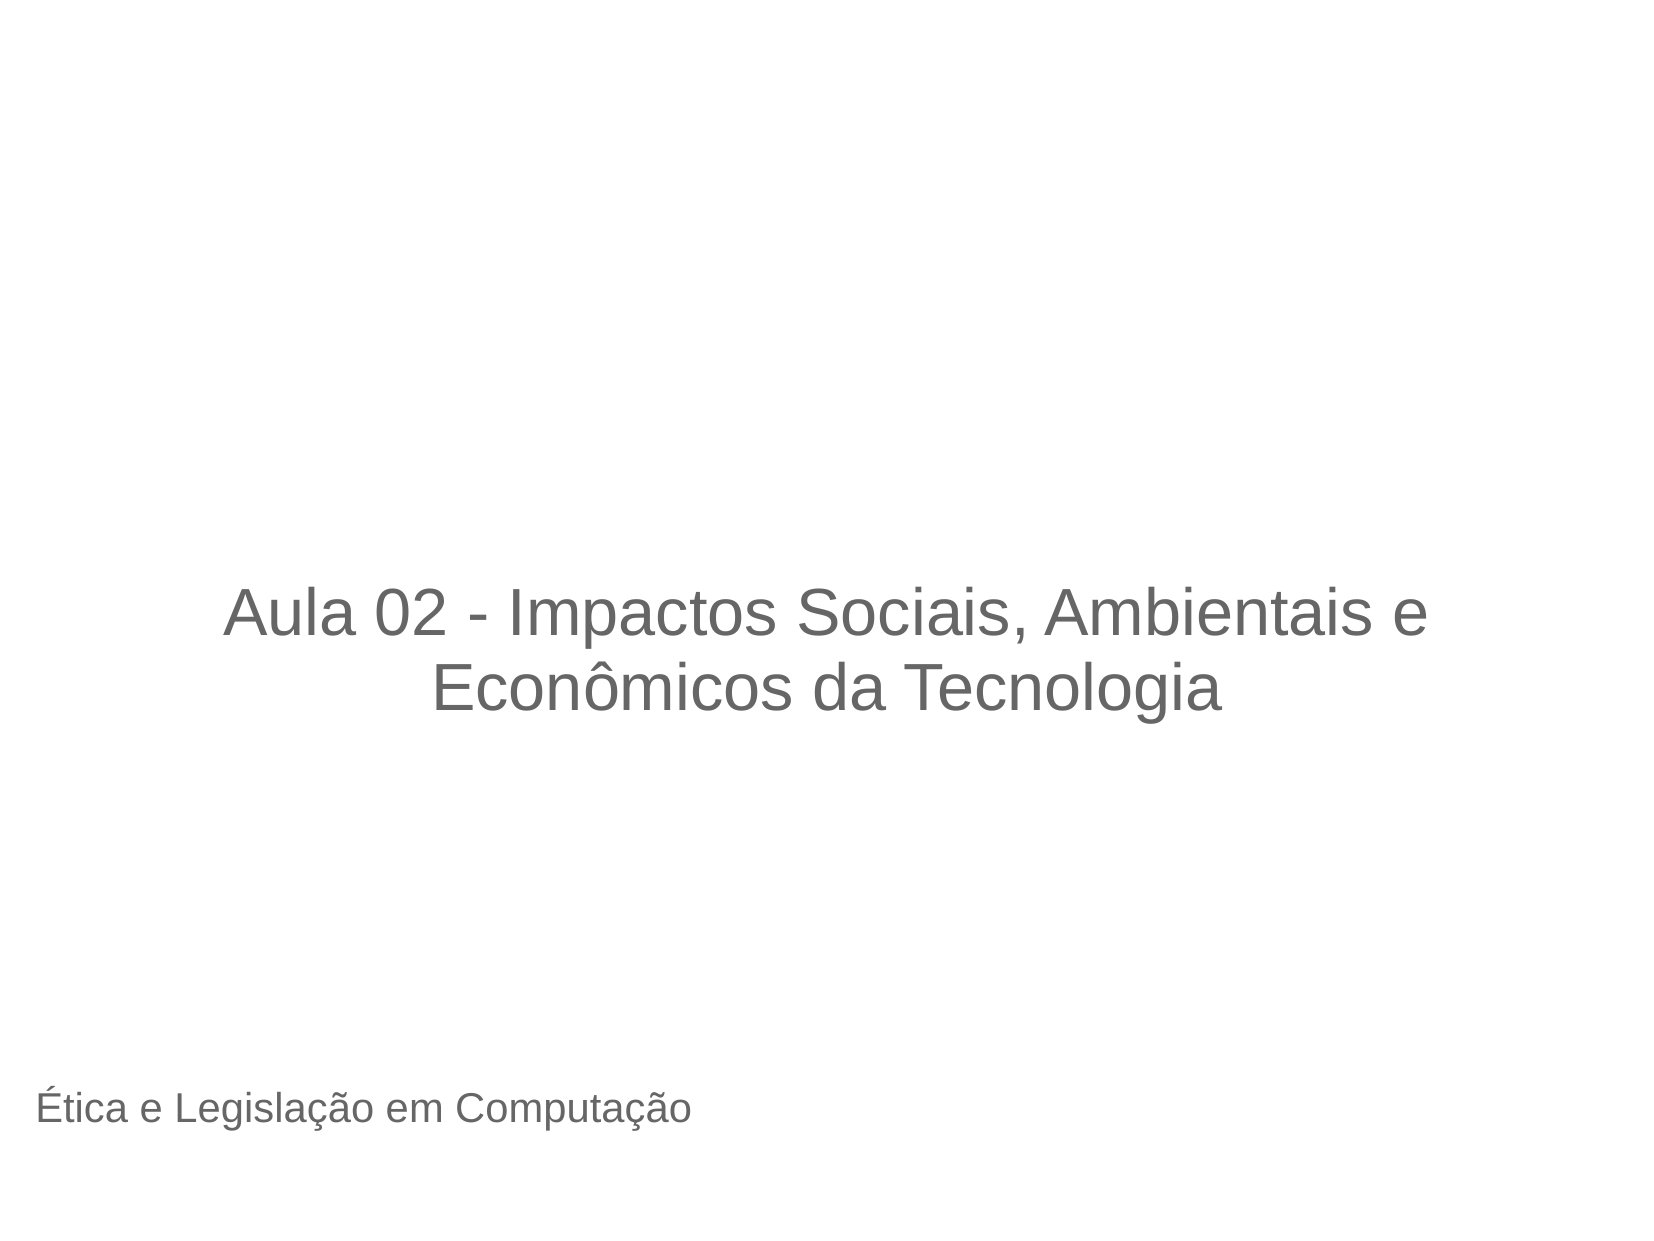

# Aula 02 - Impactos Sociais, Ambientais e Econômicos da Tecnologia
Ética e Legislação em Computação